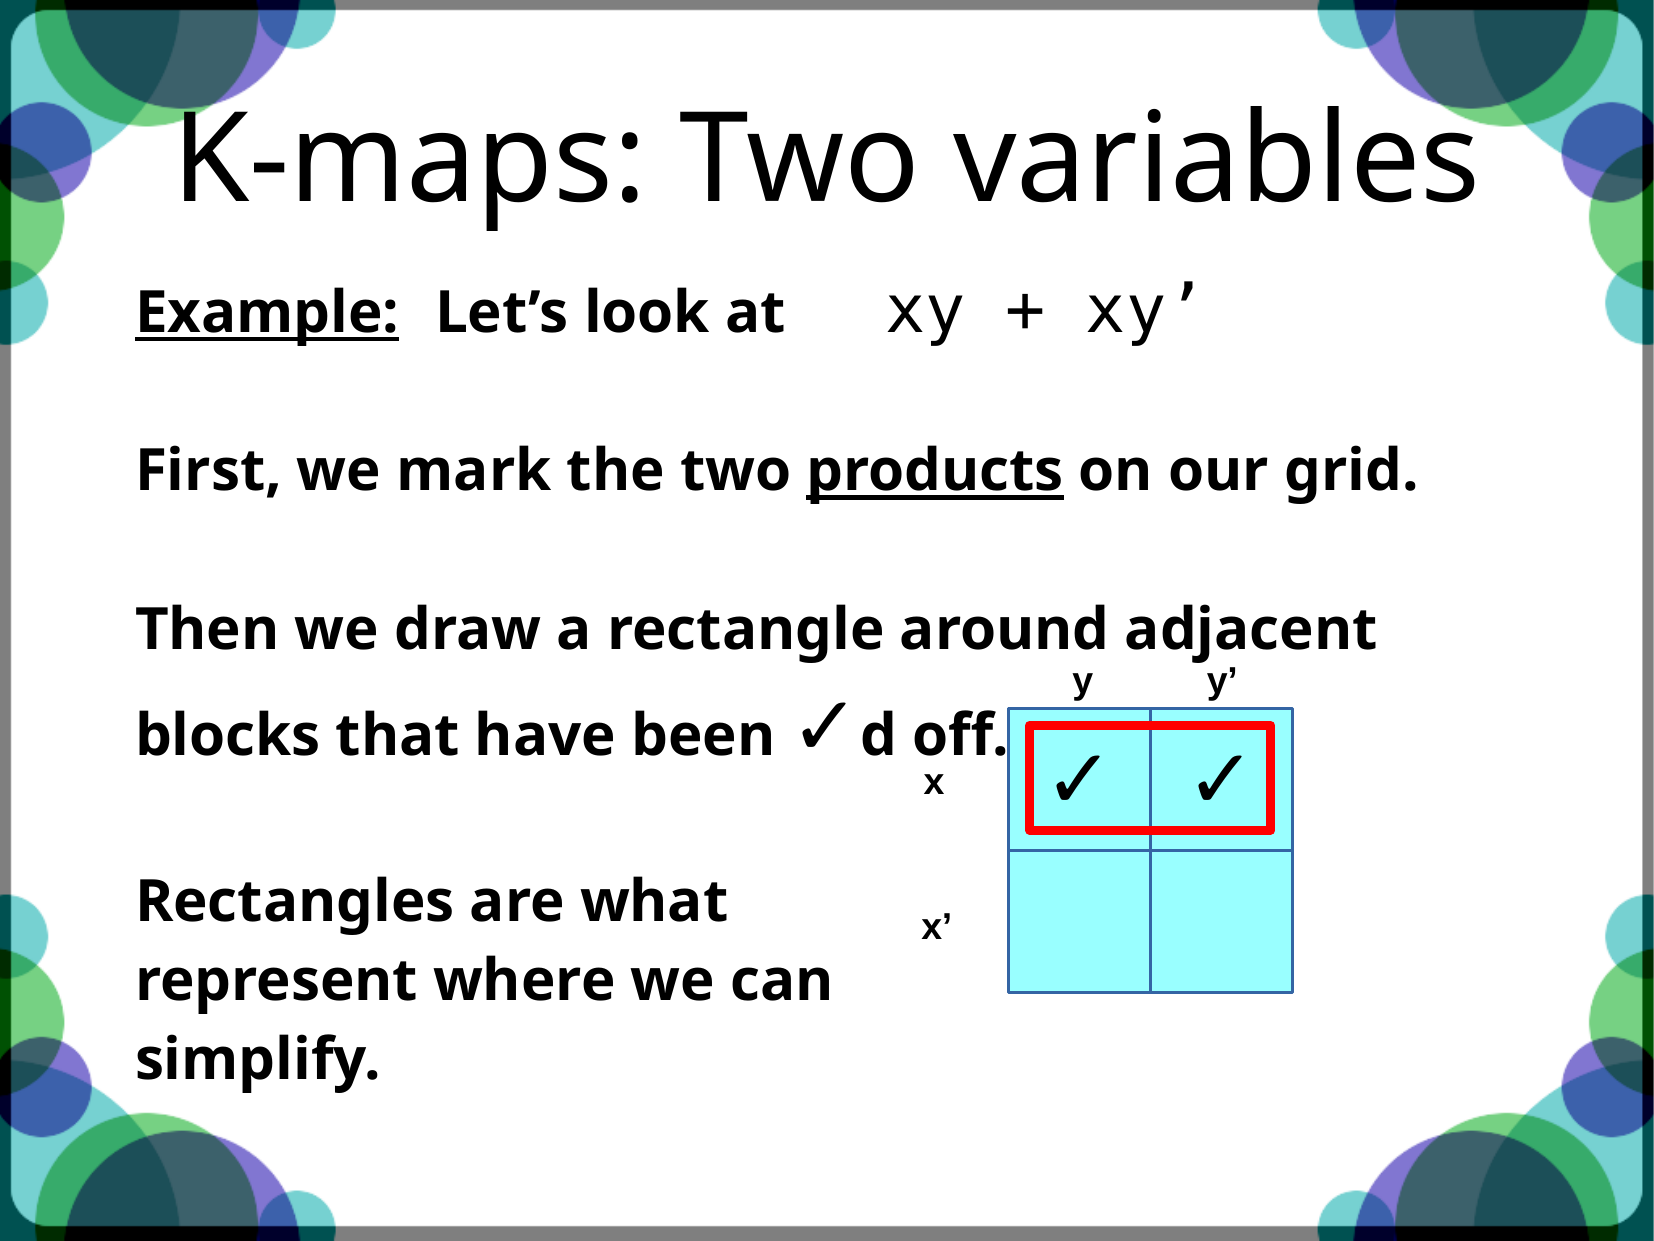

# K-maps: Two variables
Example: 	Let’s look at		xy + xy’
First, we mark the two products on our grid.
Then we draw a rectangle around adjacent blocks that have been ✓d off.
Rectangles are what
represent where we can
simplify.
y
y’
✓
✓
x
x’